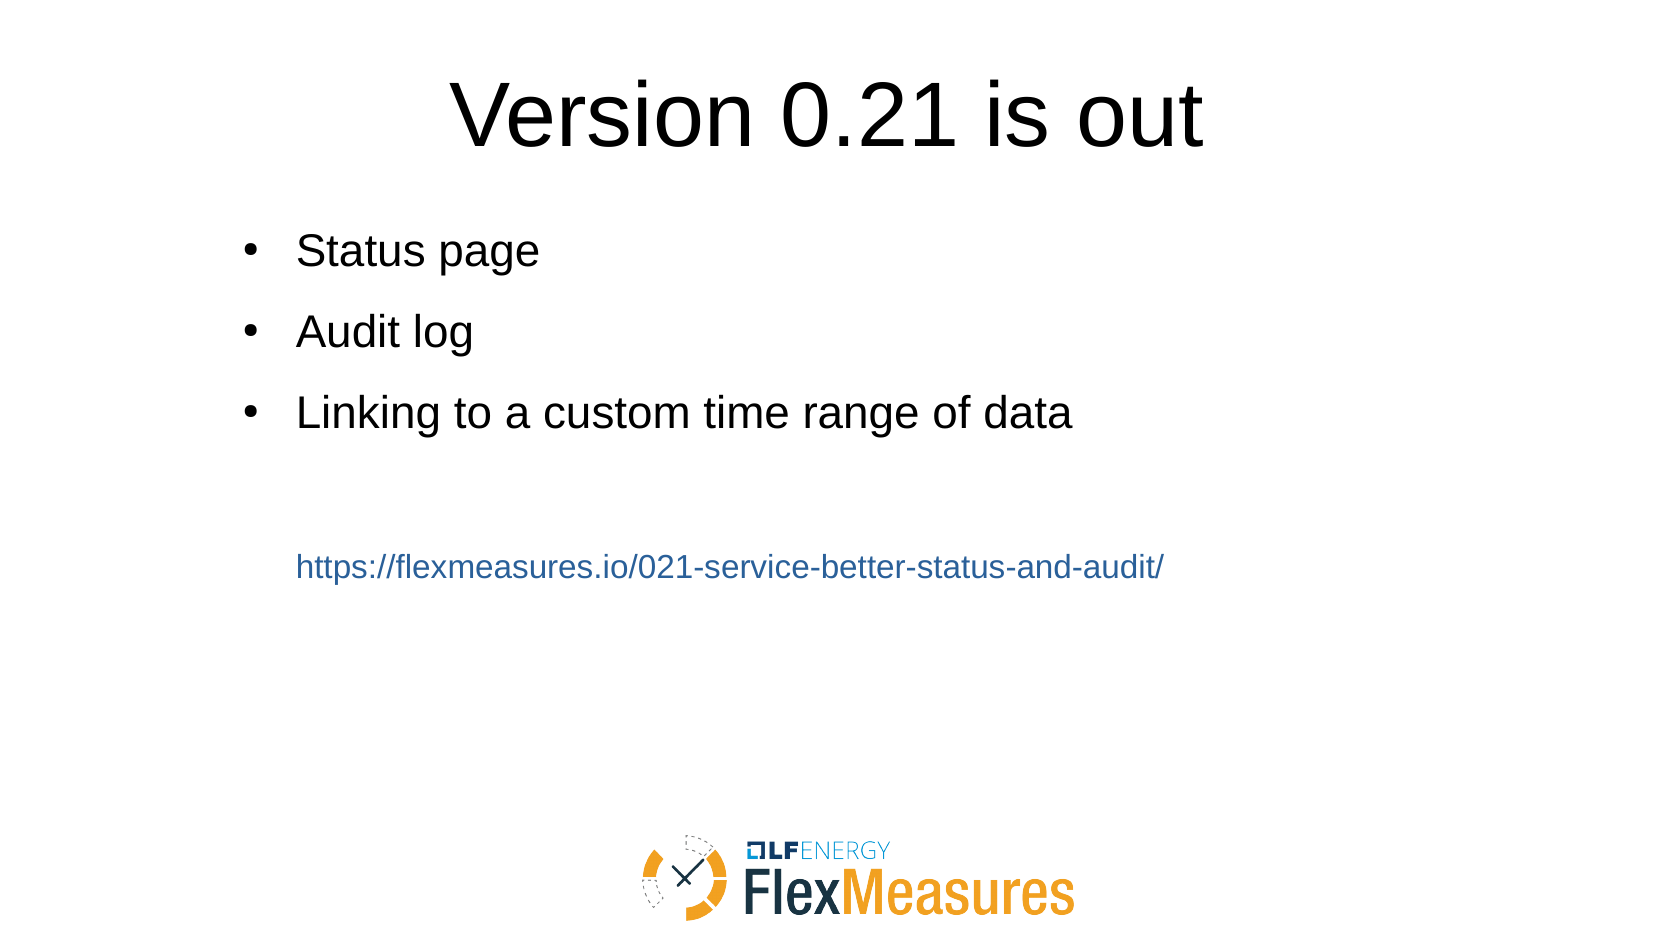

# Version 0.21 is out
Status page
Audit log
Linking to a custom time range of data
https://flexmeasures.io/021-service-better-status-and-audit/